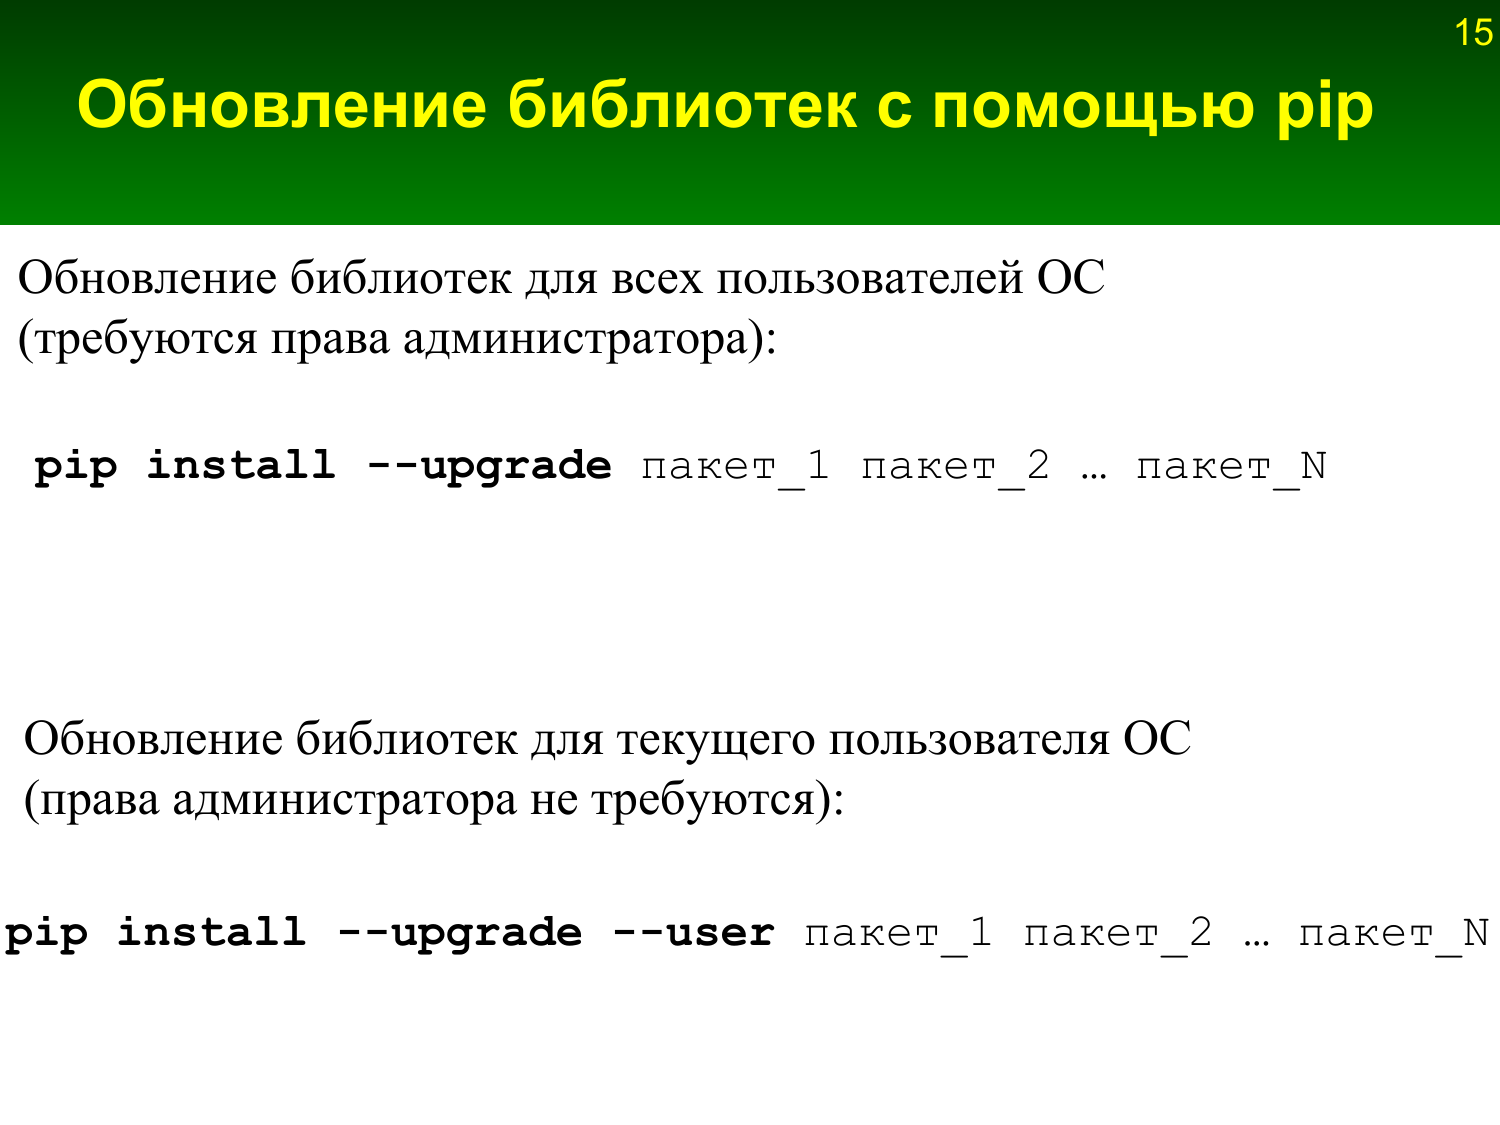

# Обновление библиотек с помощью pip
Обновление библиотек для всех пользователей ОС
(требуются права администратора):
pip install --upgrade пакет_1 пакет_2 … пакет_N
Обновление библиотек для текущего пользователя ОС
(права администратора не требуются):
pip install --upgrade --user пакет_1 пакет_2 … пакет_N